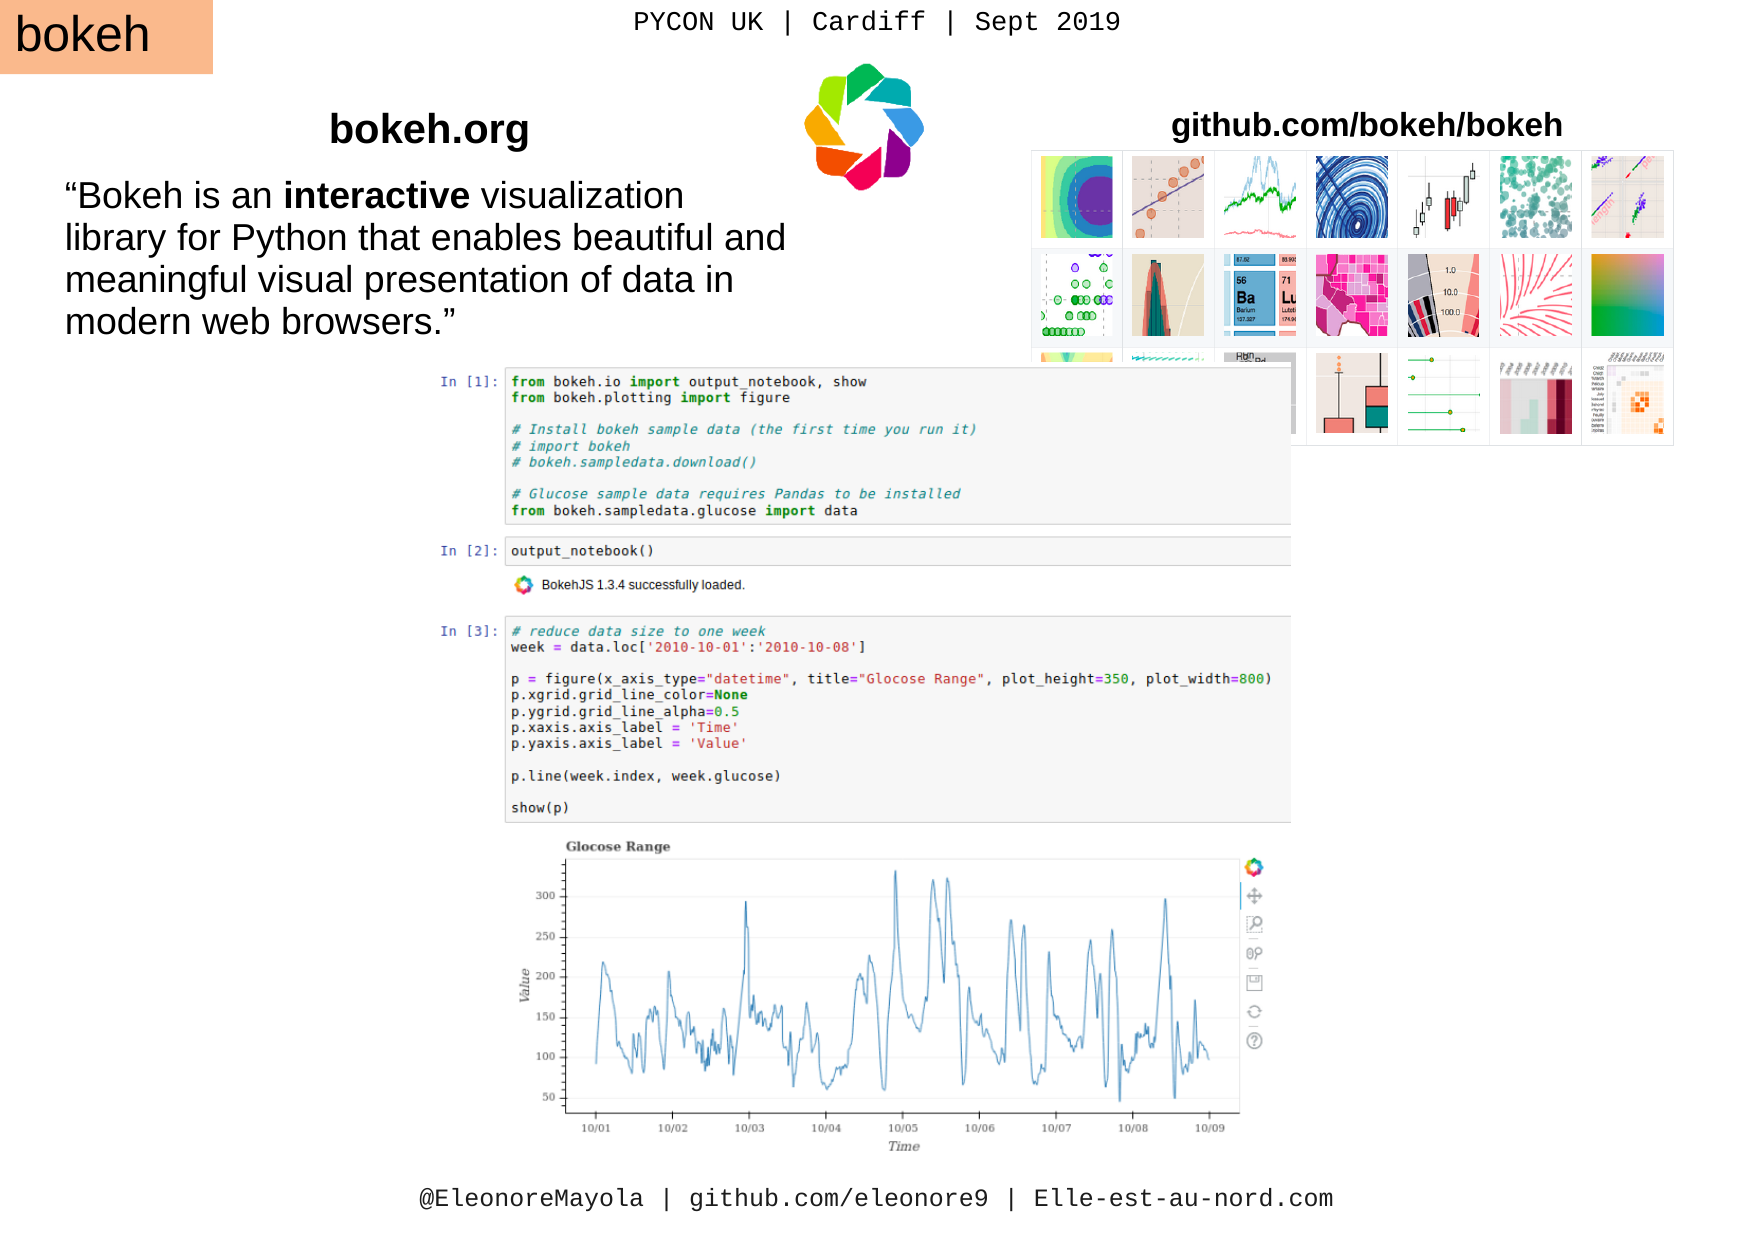

bokeh
PYCON UK | Cardiff | Sept 2019
bokeh.org
github.com/bokeh/bokeh
“Bokeh is an interactive visualization library for Python that enables beautiful and meaningful visual presentation of data in modern web browsers.”
@EleonoreMayola | github.com/eleonore9 | Elle-est-au-nord.com